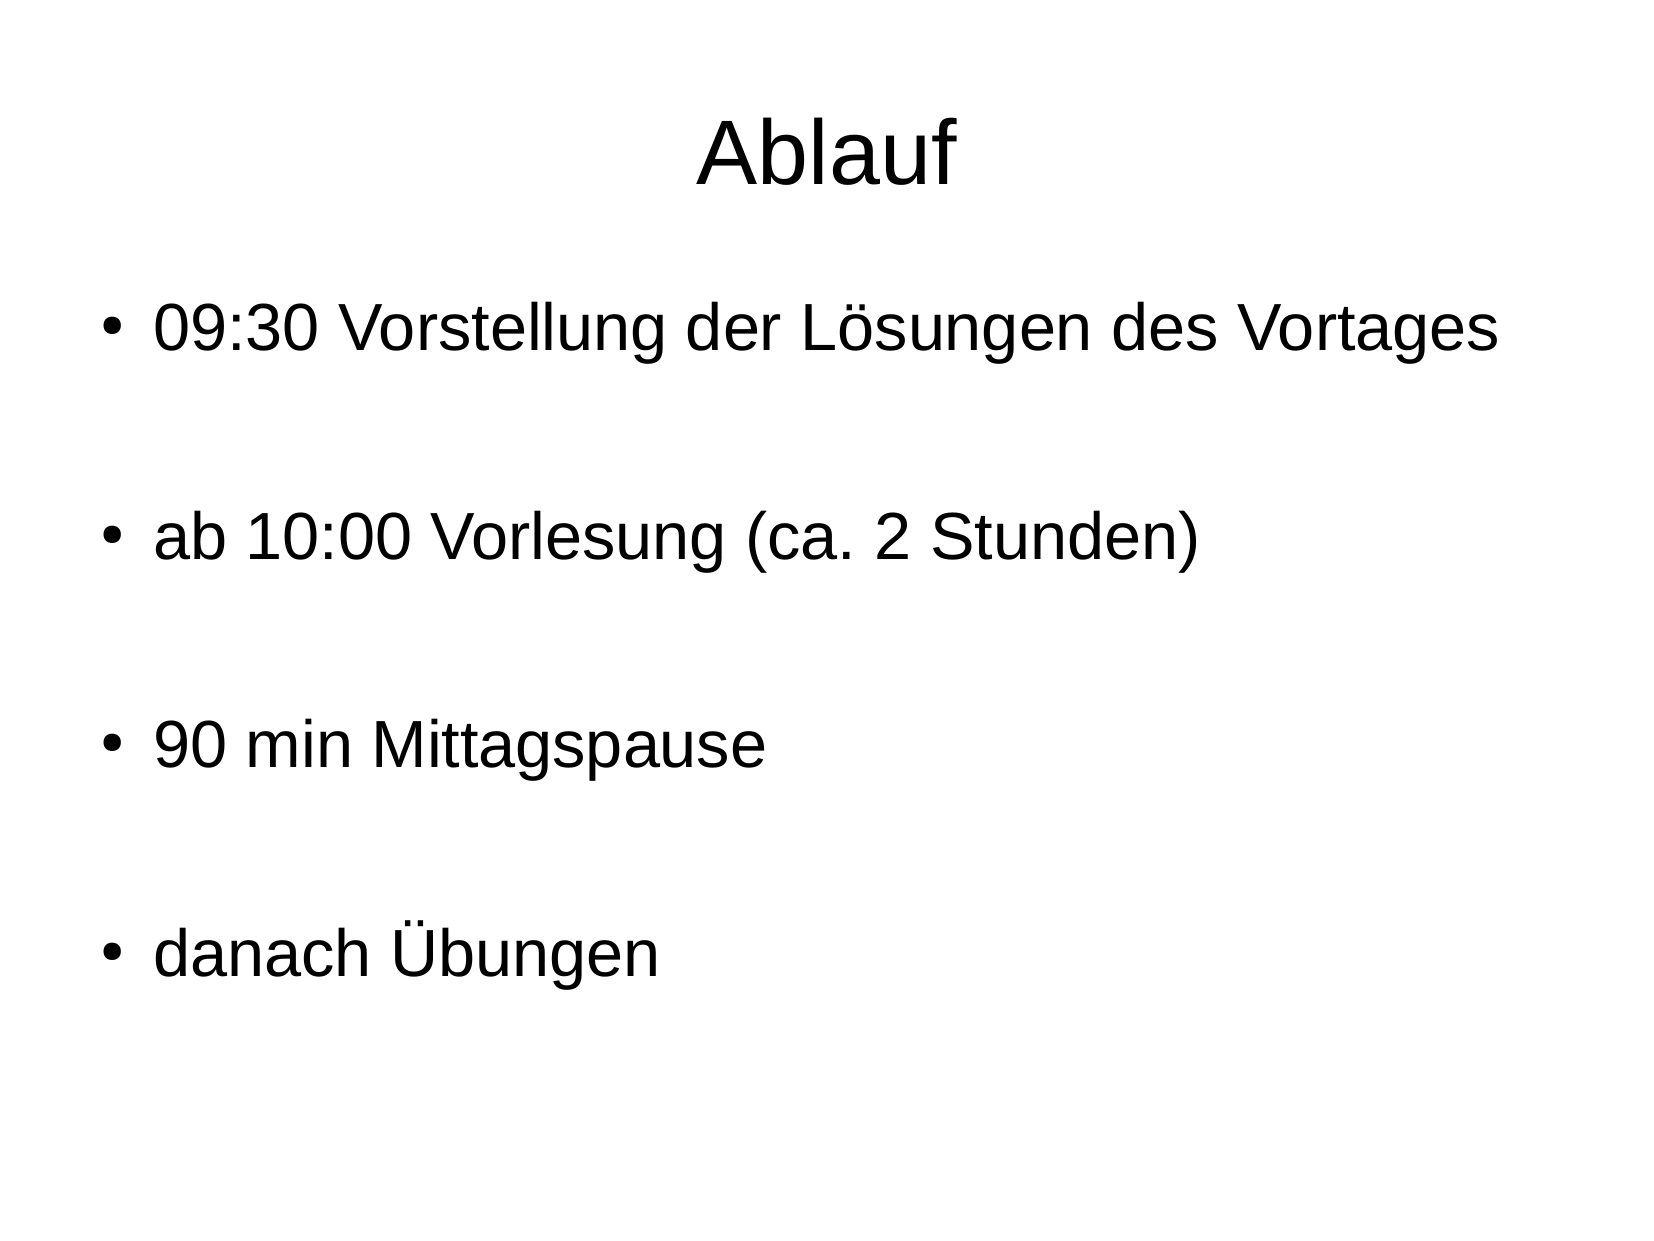

# Ablauf
09:30 Vorstellung der Lösungen des Vortages
ab 10:00 Vorlesung (ca. 2 Stunden)
90 min Mittagspause
danach Übungen